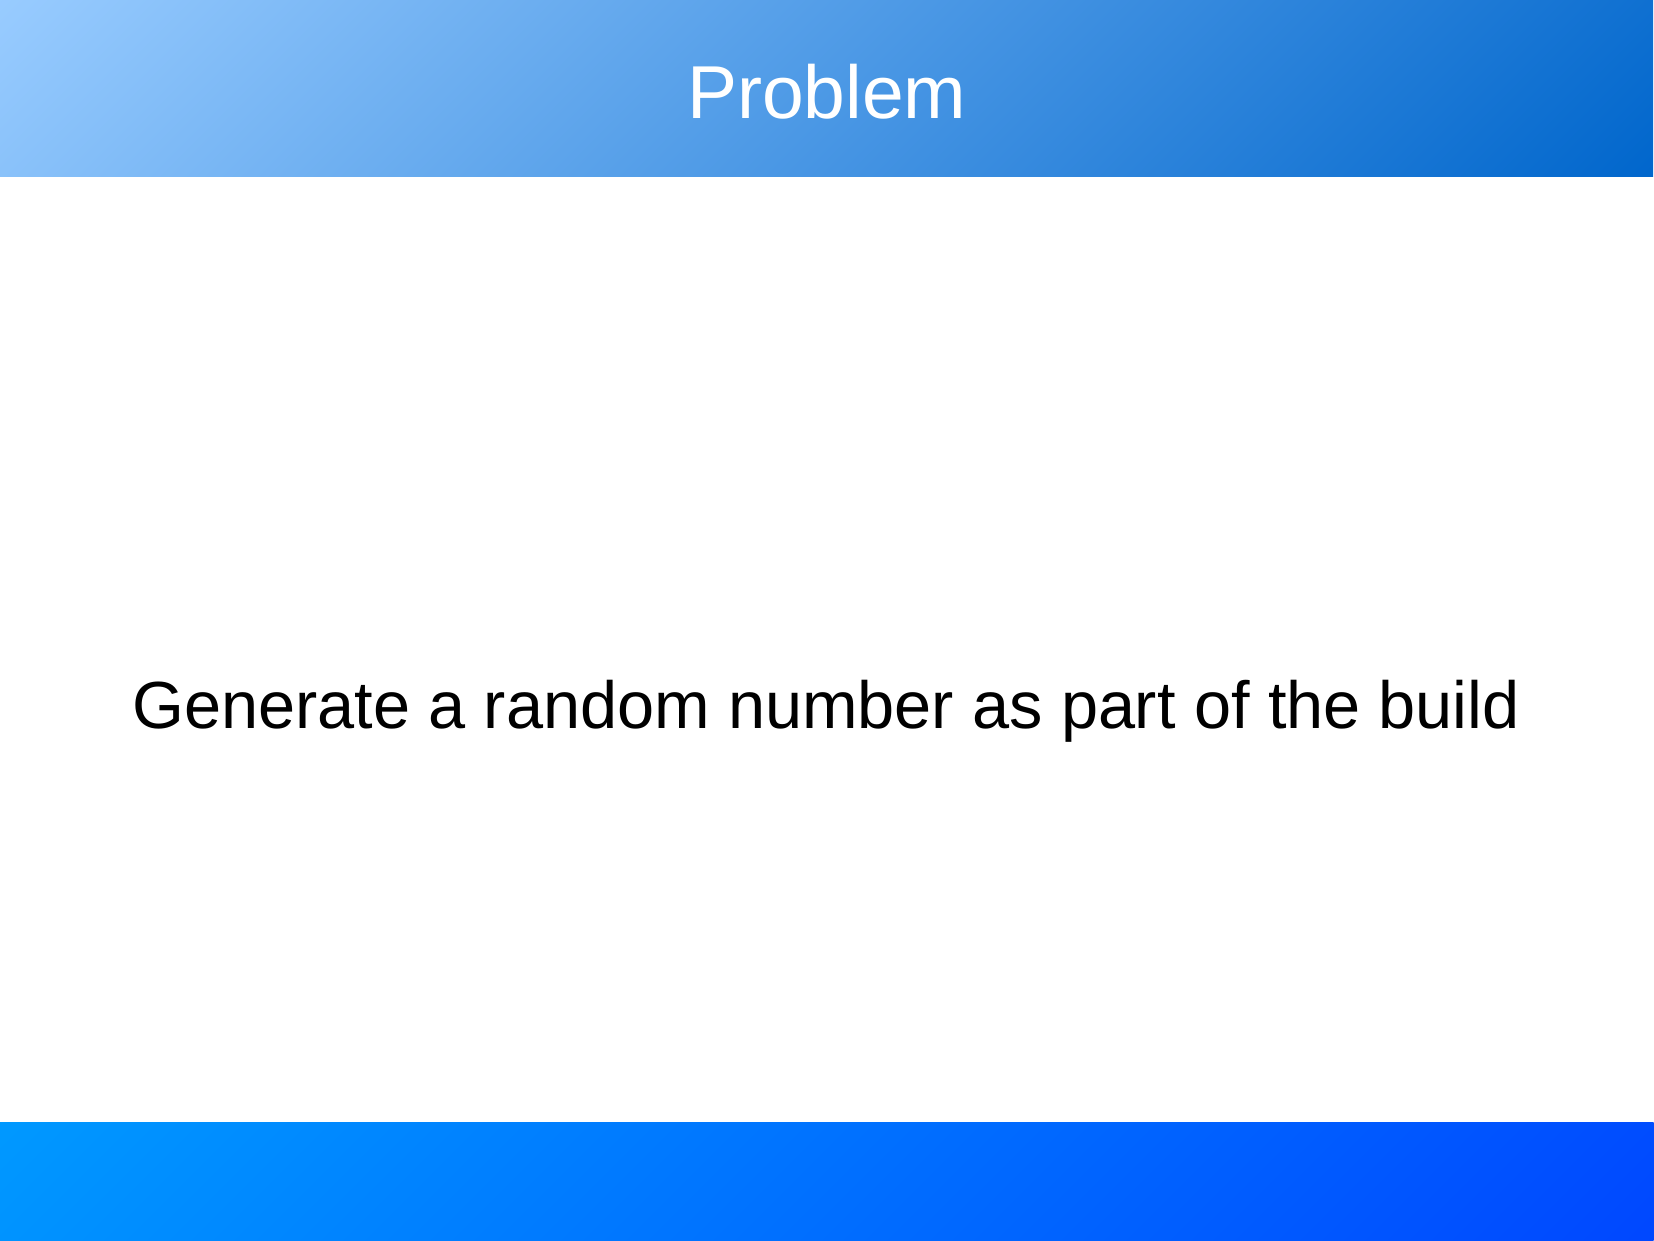

# Problem
Generate a random number as part of the build